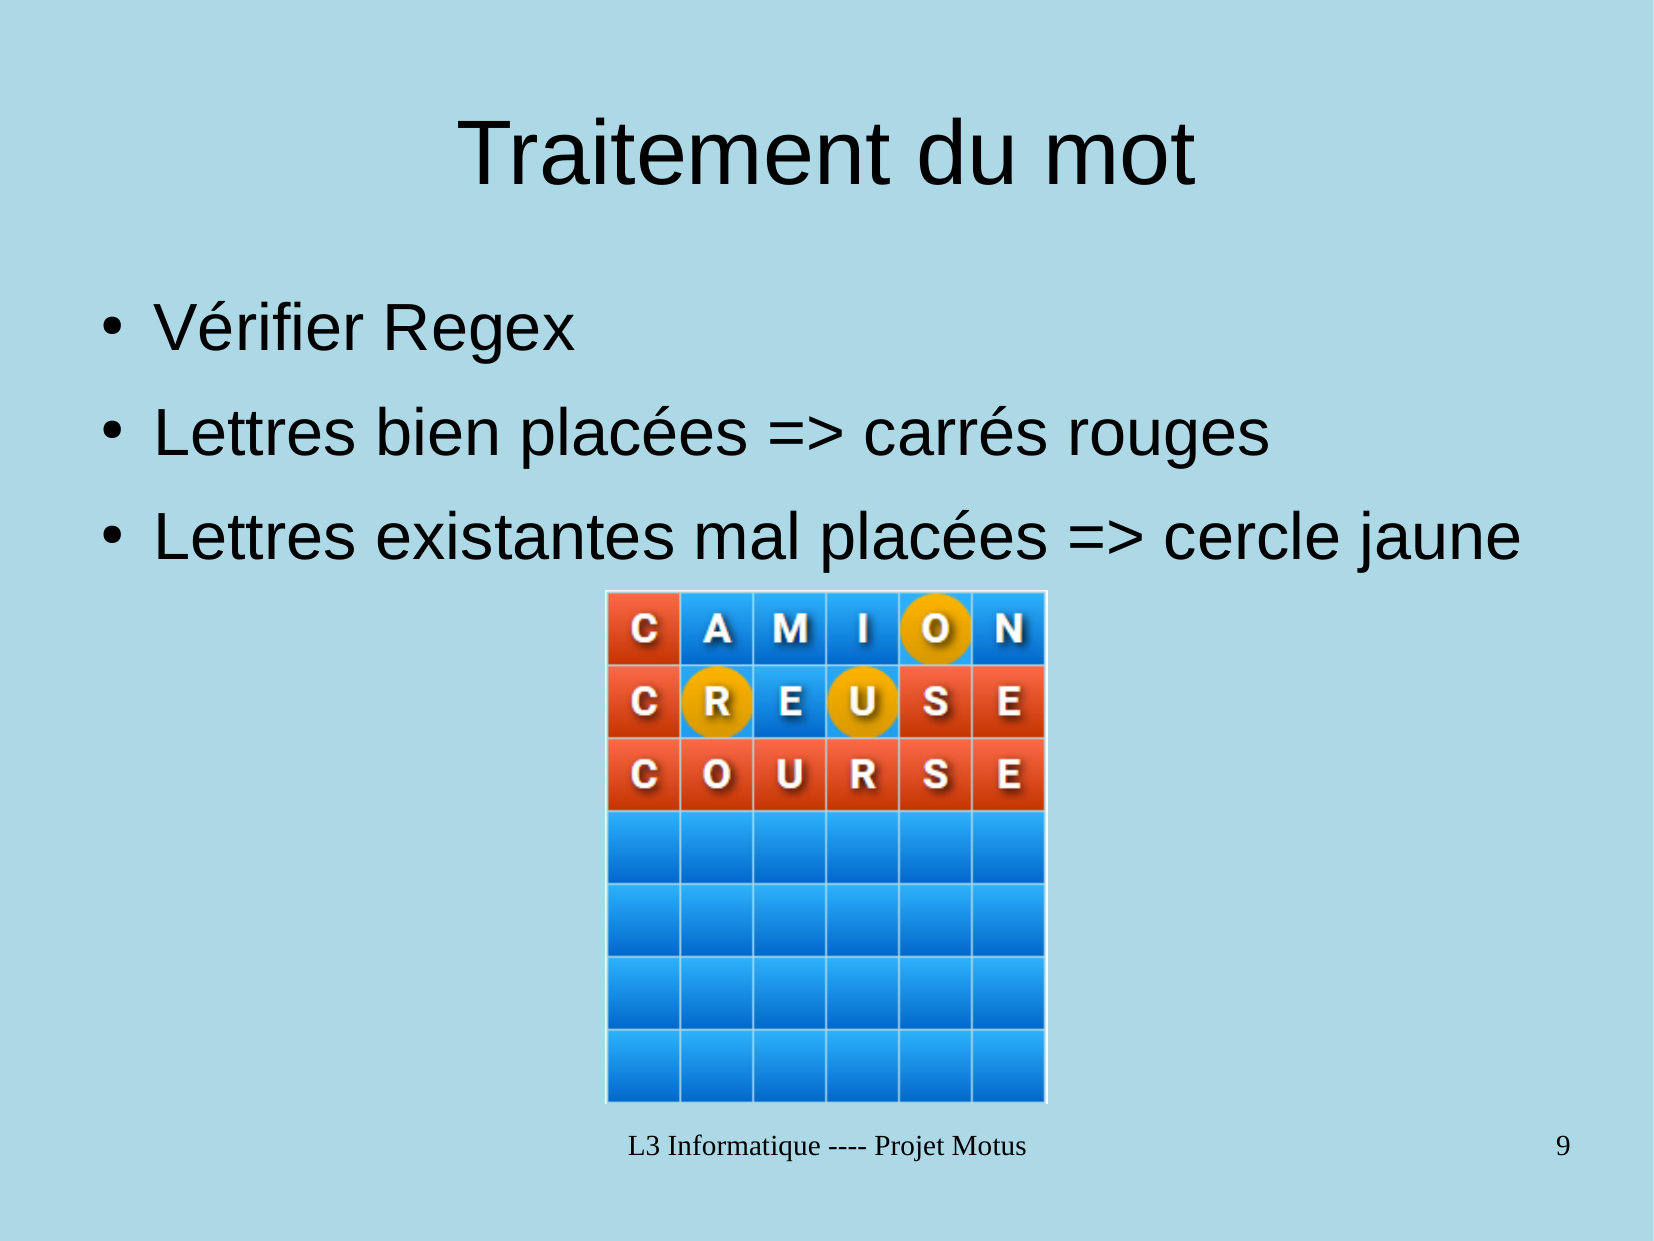

# Traitement du mot
Vérifier Regex
Lettres bien placées => carrés rouges
Lettres existantes mal placées => cercle jaune
L3 Informatique ---- Projet Motus
9